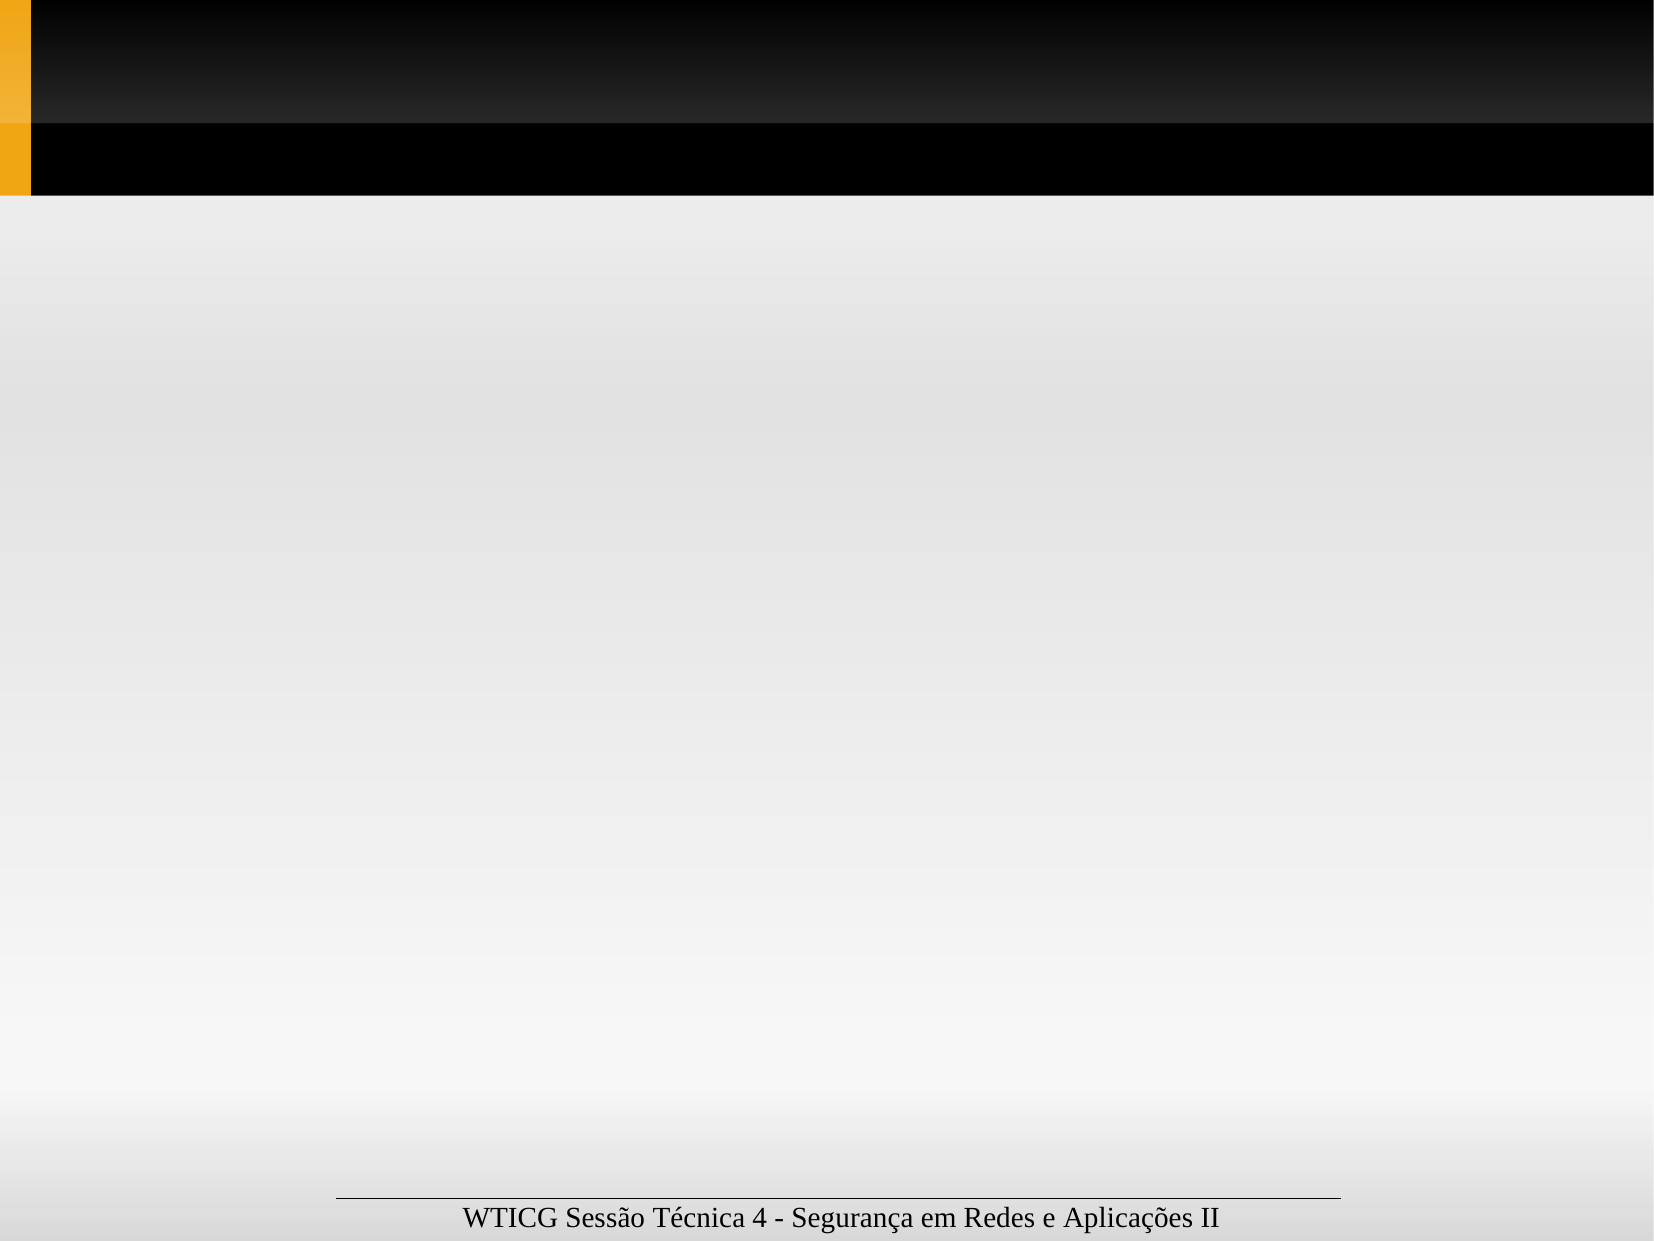

#
WTICG Sessão Técnica 4 - Segurança em Redes e Aplicações II